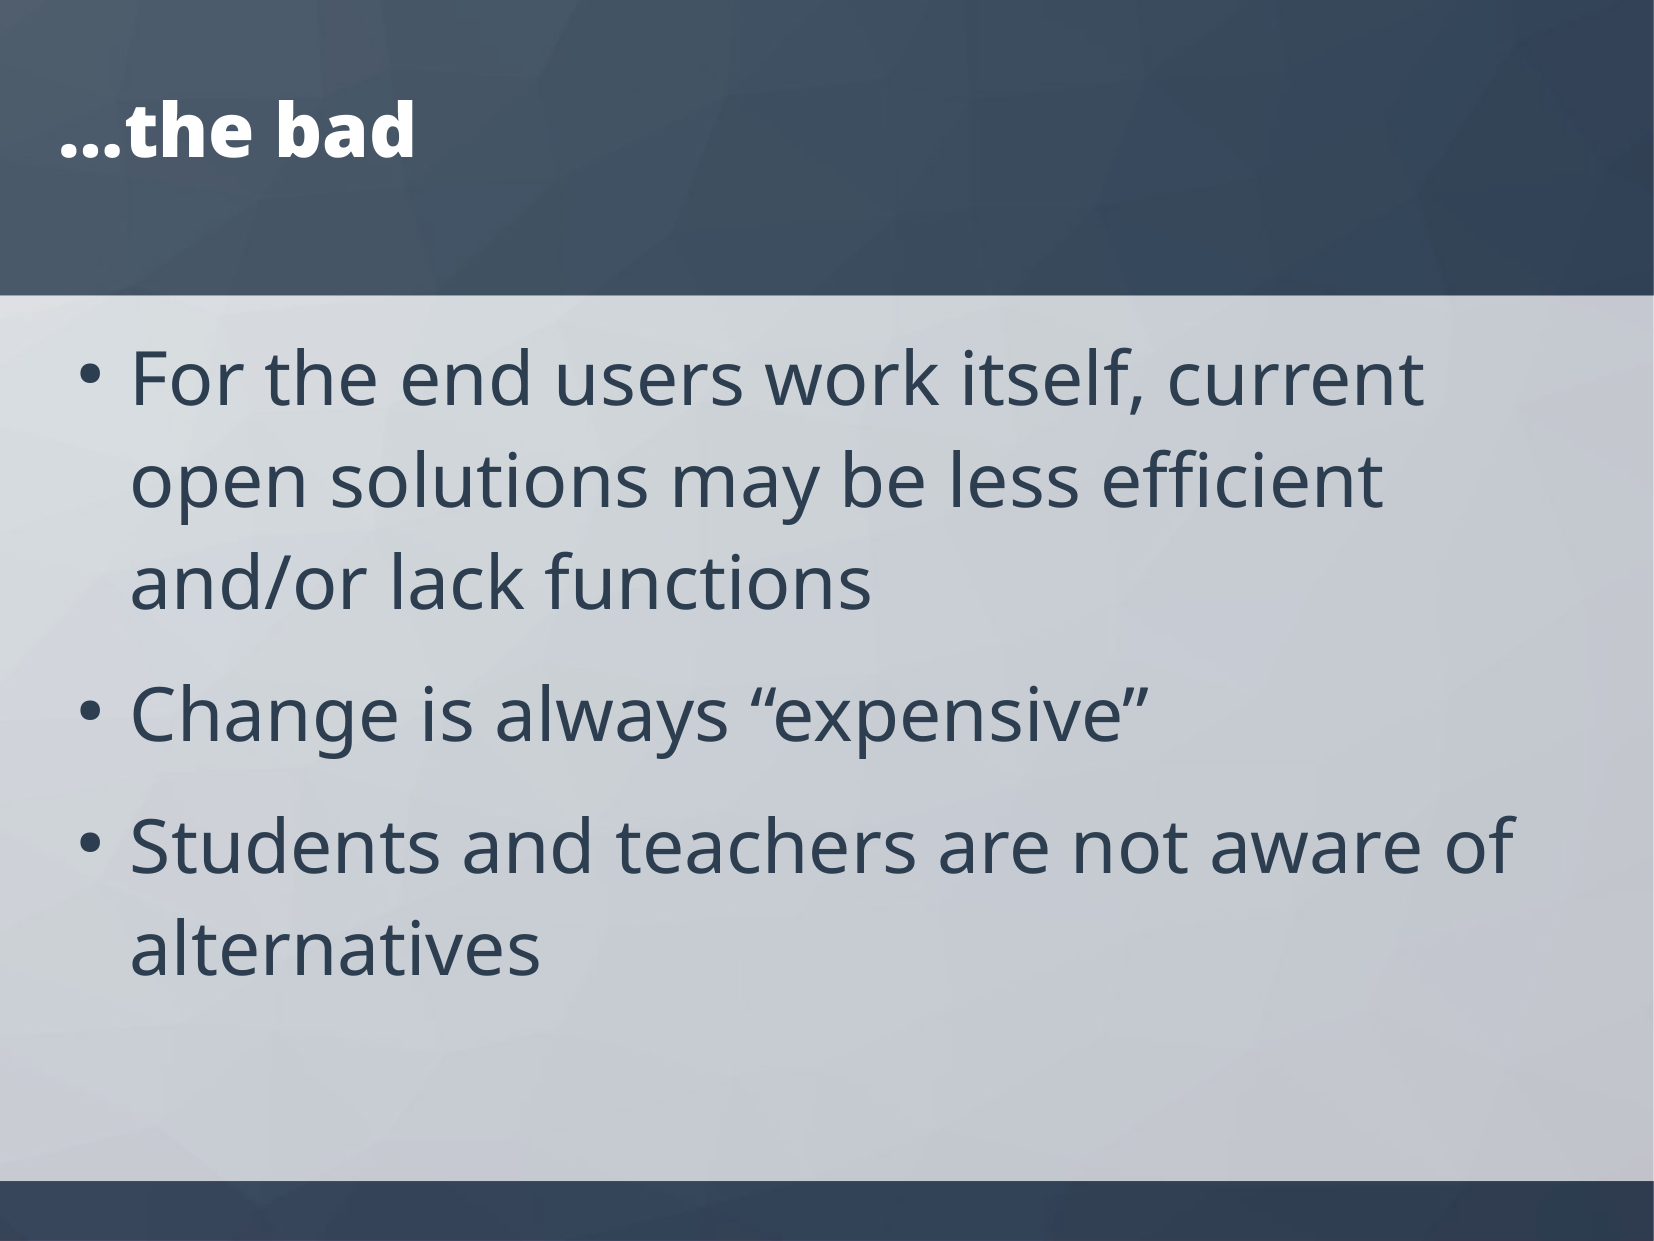

# …the bad
For the end users work itself, current open solutions may be less efficient and/or lack functions
Change is always “expensive”
Students and teachers are not aware of alternatives